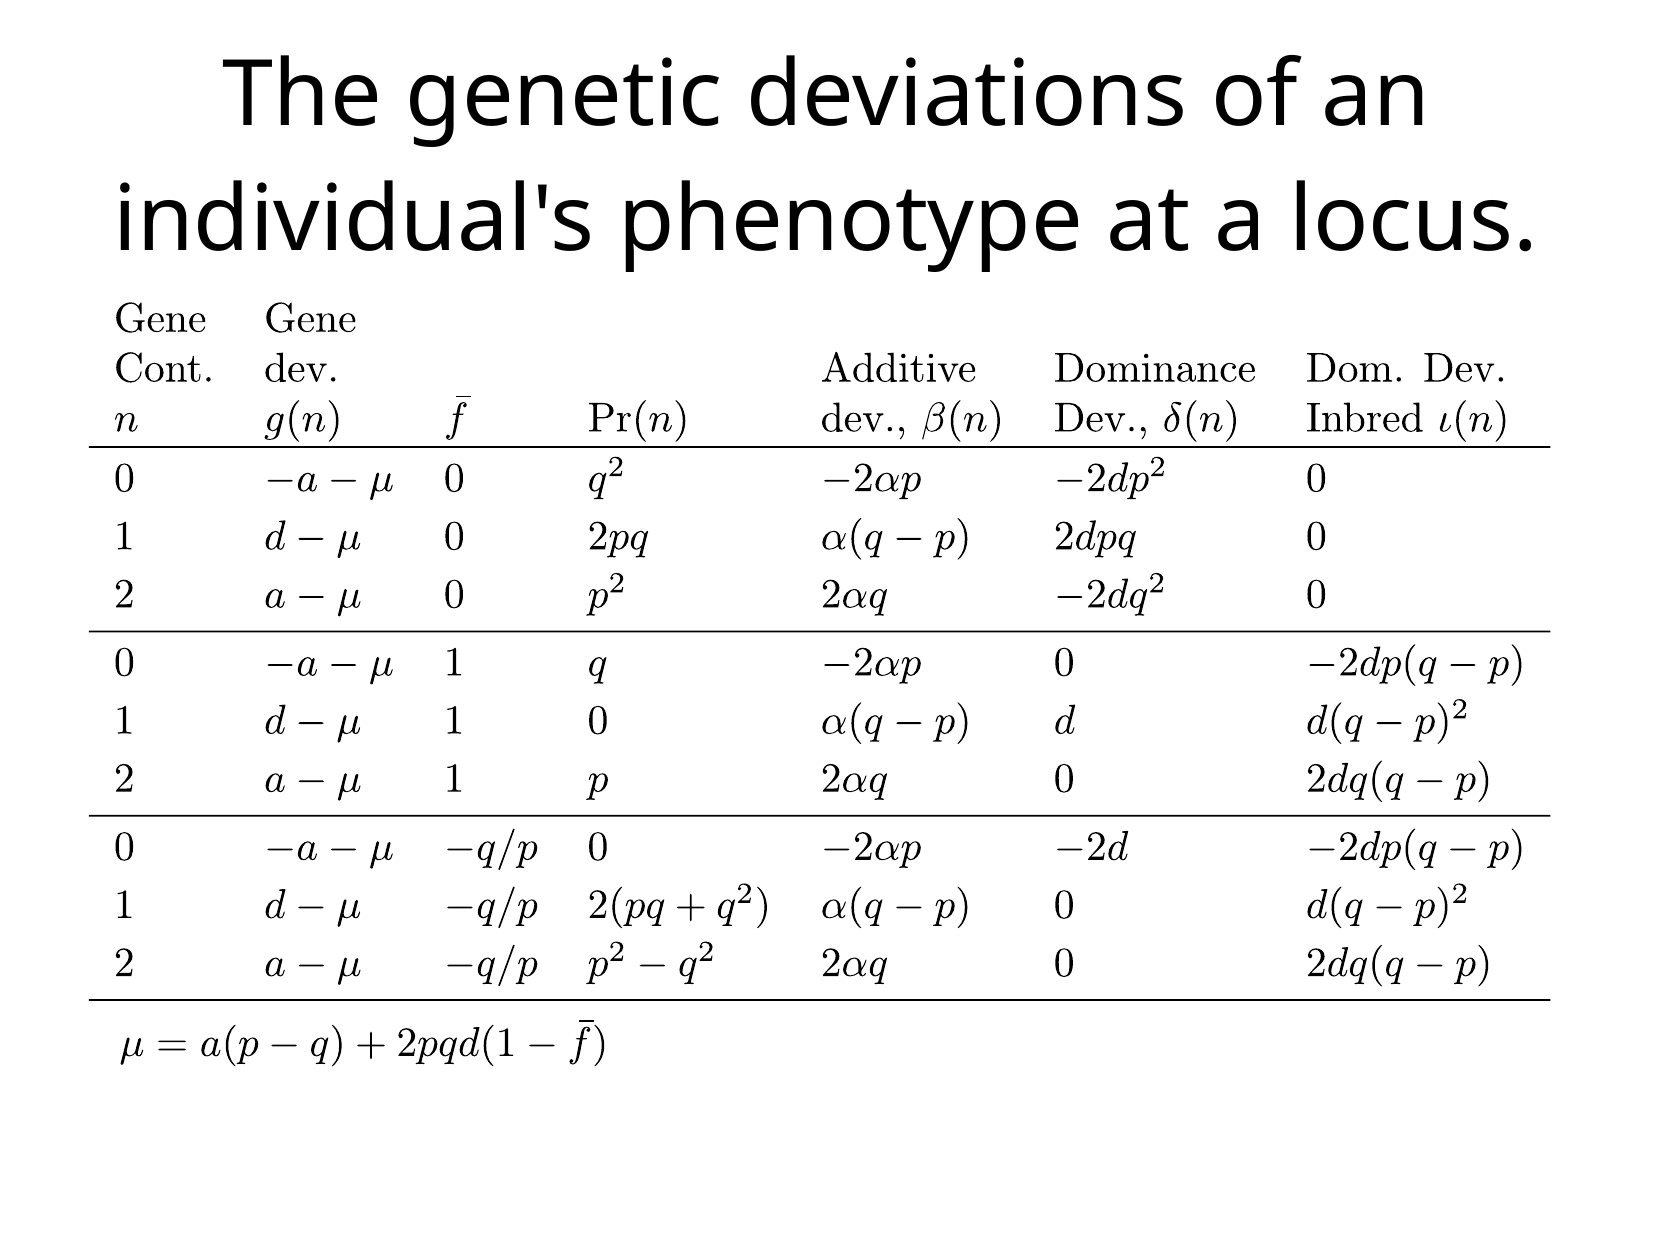

# The genetic deviations of an individual's phenotype at a locus.